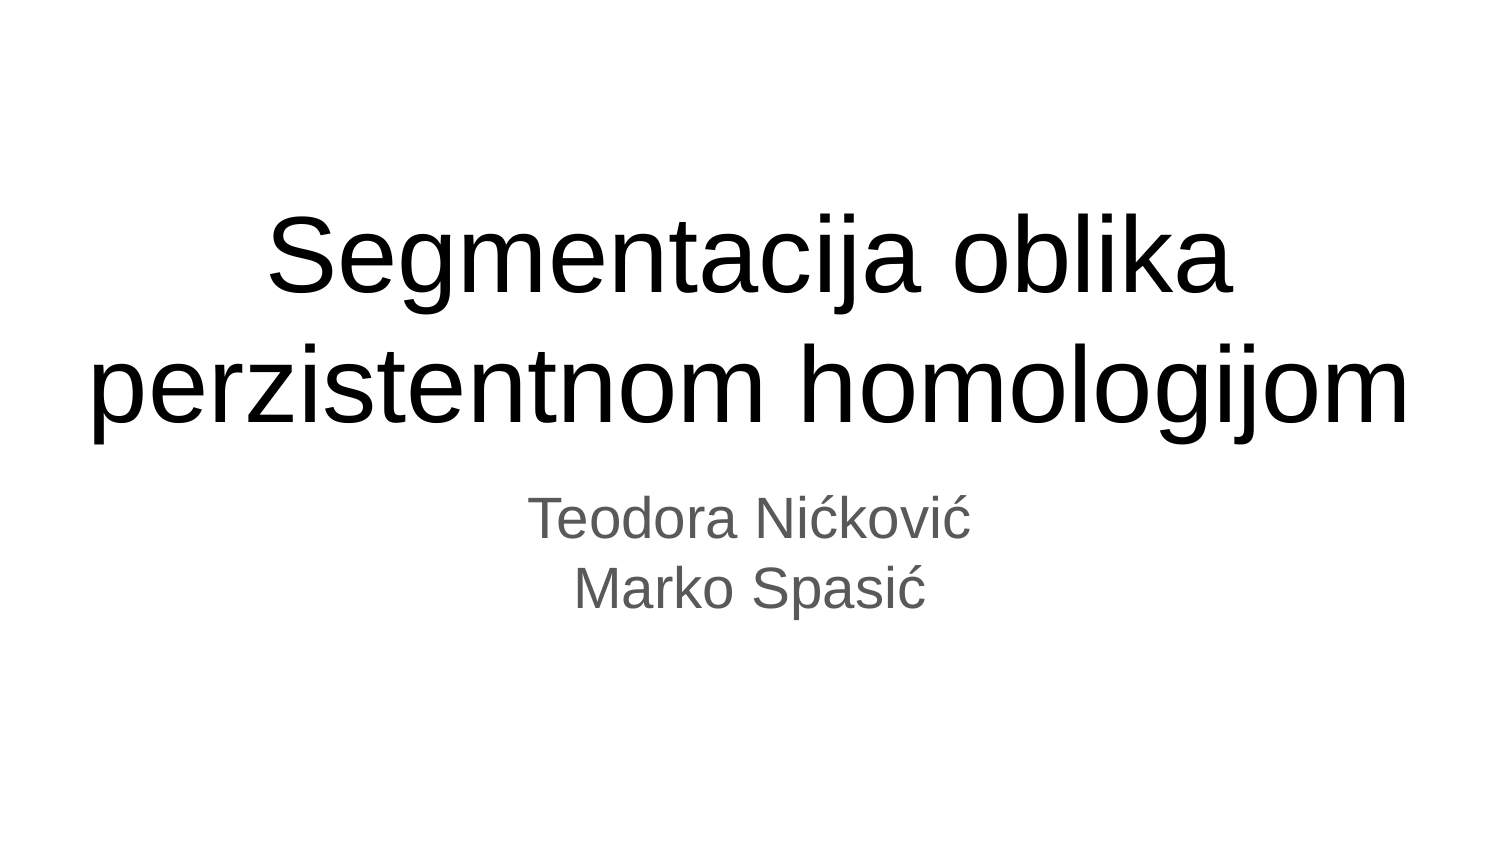

# Segmentacija oblika perzistentnom homologijom
Teodora Nićković
Marko Spasić